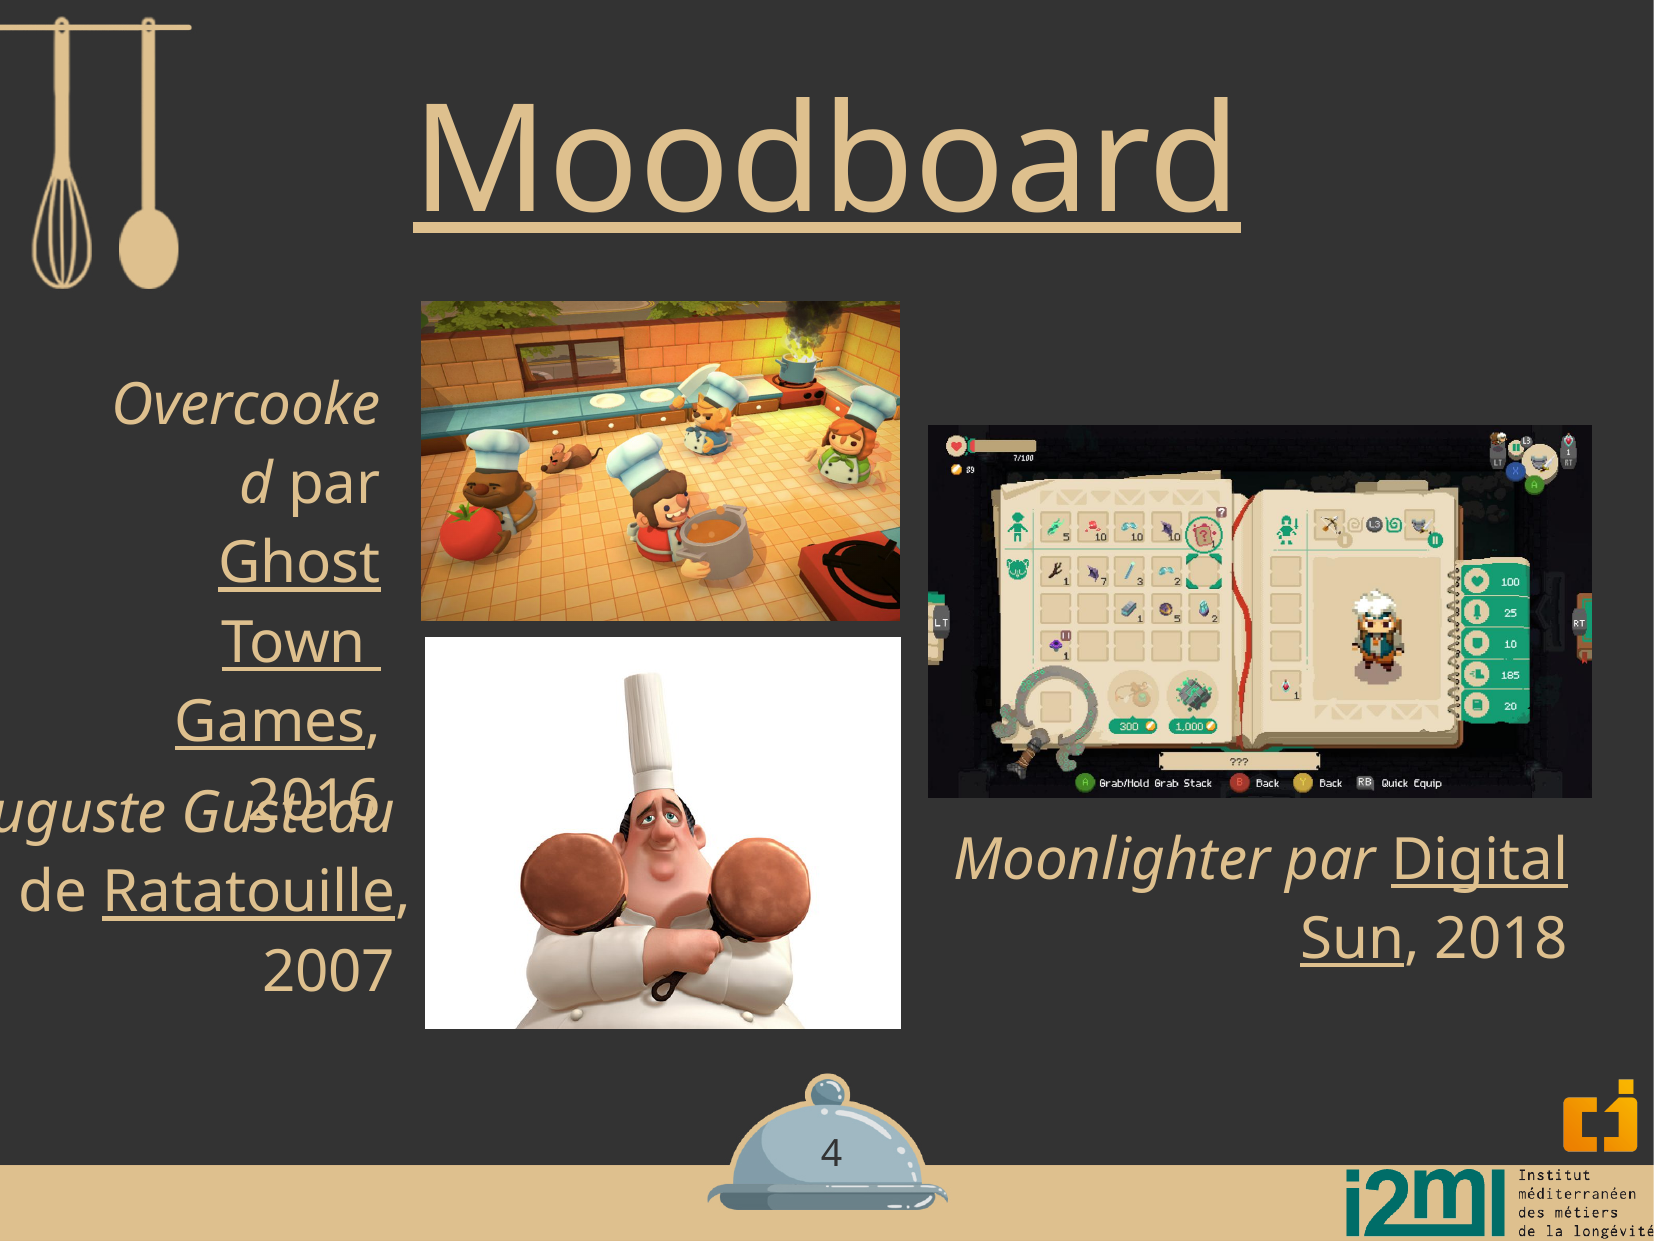

# Moodboard
Overcooked par Ghost Town Games, 2016
Auguste Gusteau
de Ratatouille,
2007
Moonlighter par Digital Sun, 2018